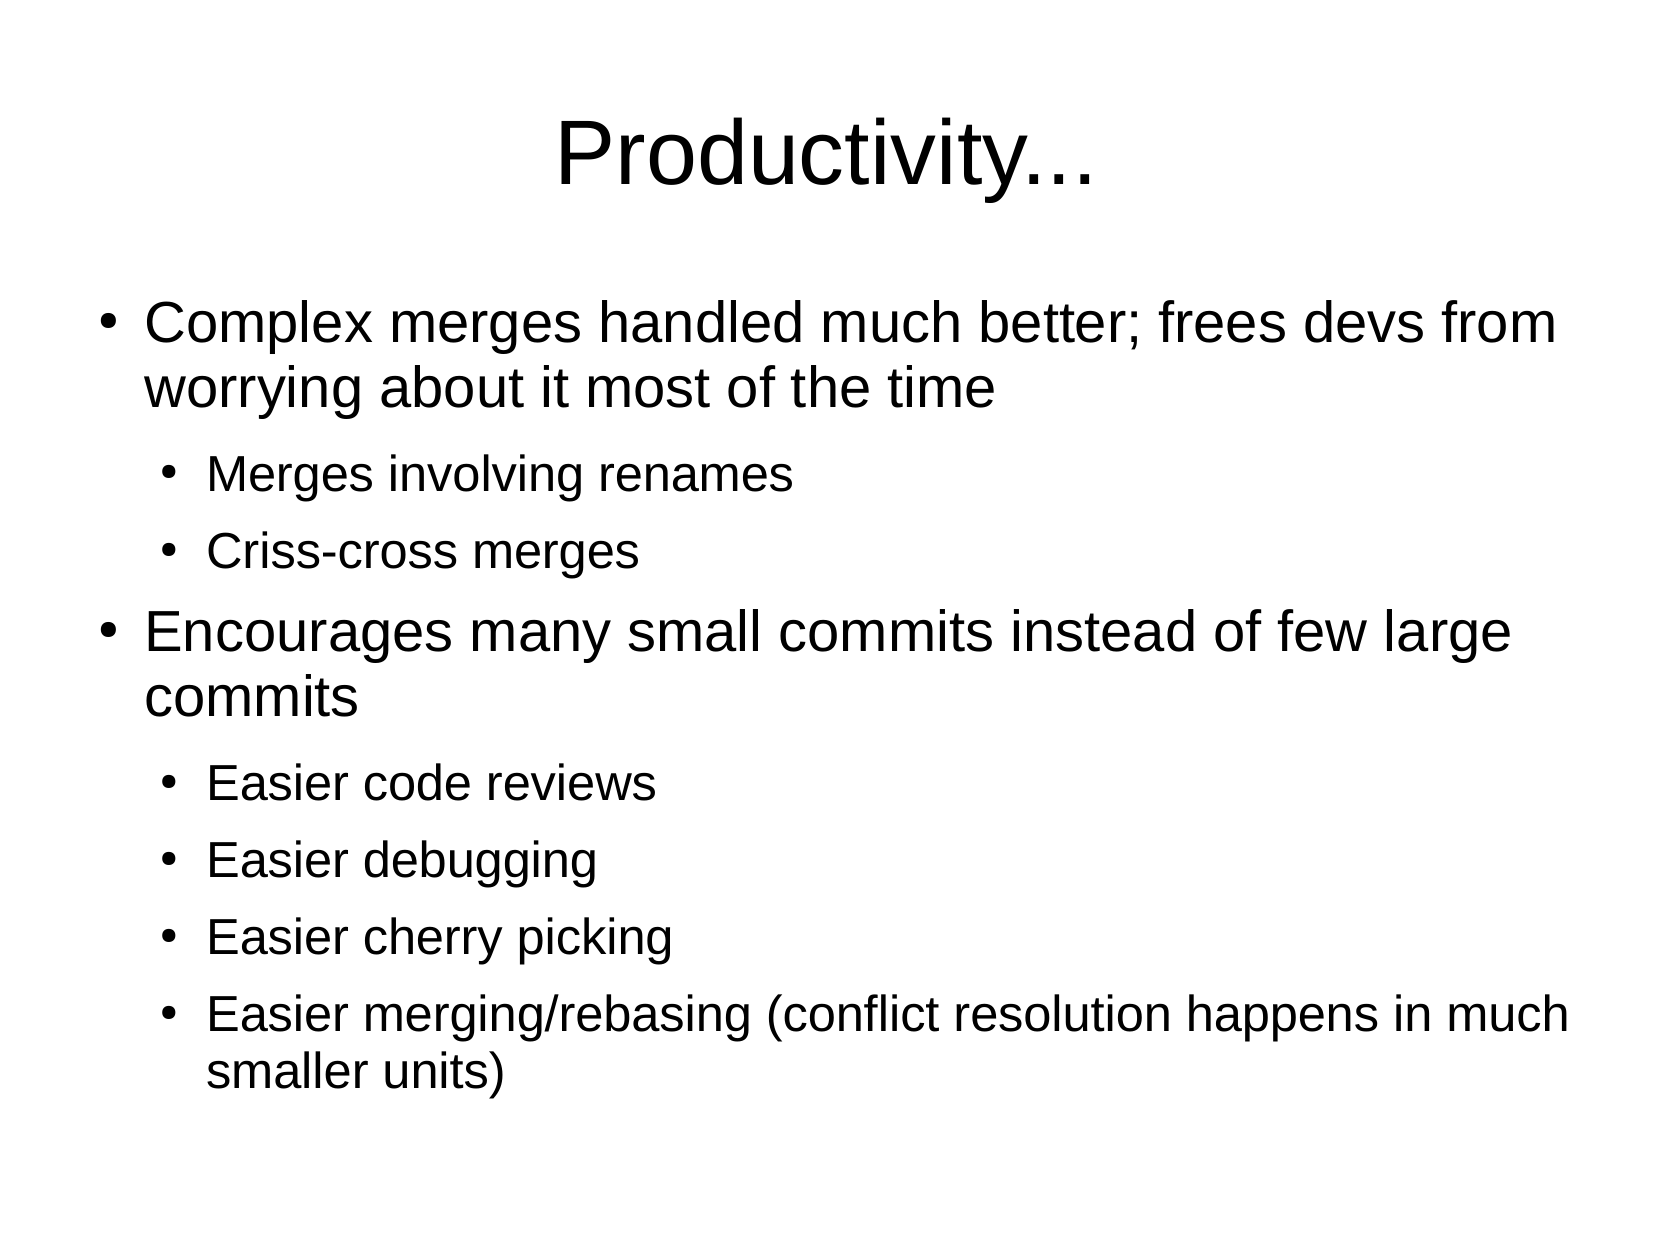

# Productivity...
Complex merges handled much better; frees devs from worrying about it most of the time
Merges involving renames
Criss-cross merges
Encourages many small commits instead of few large commits
Easier code reviews
Easier debugging
Easier cherry picking
Easier merging/rebasing (conflict resolution happens in much smaller units)